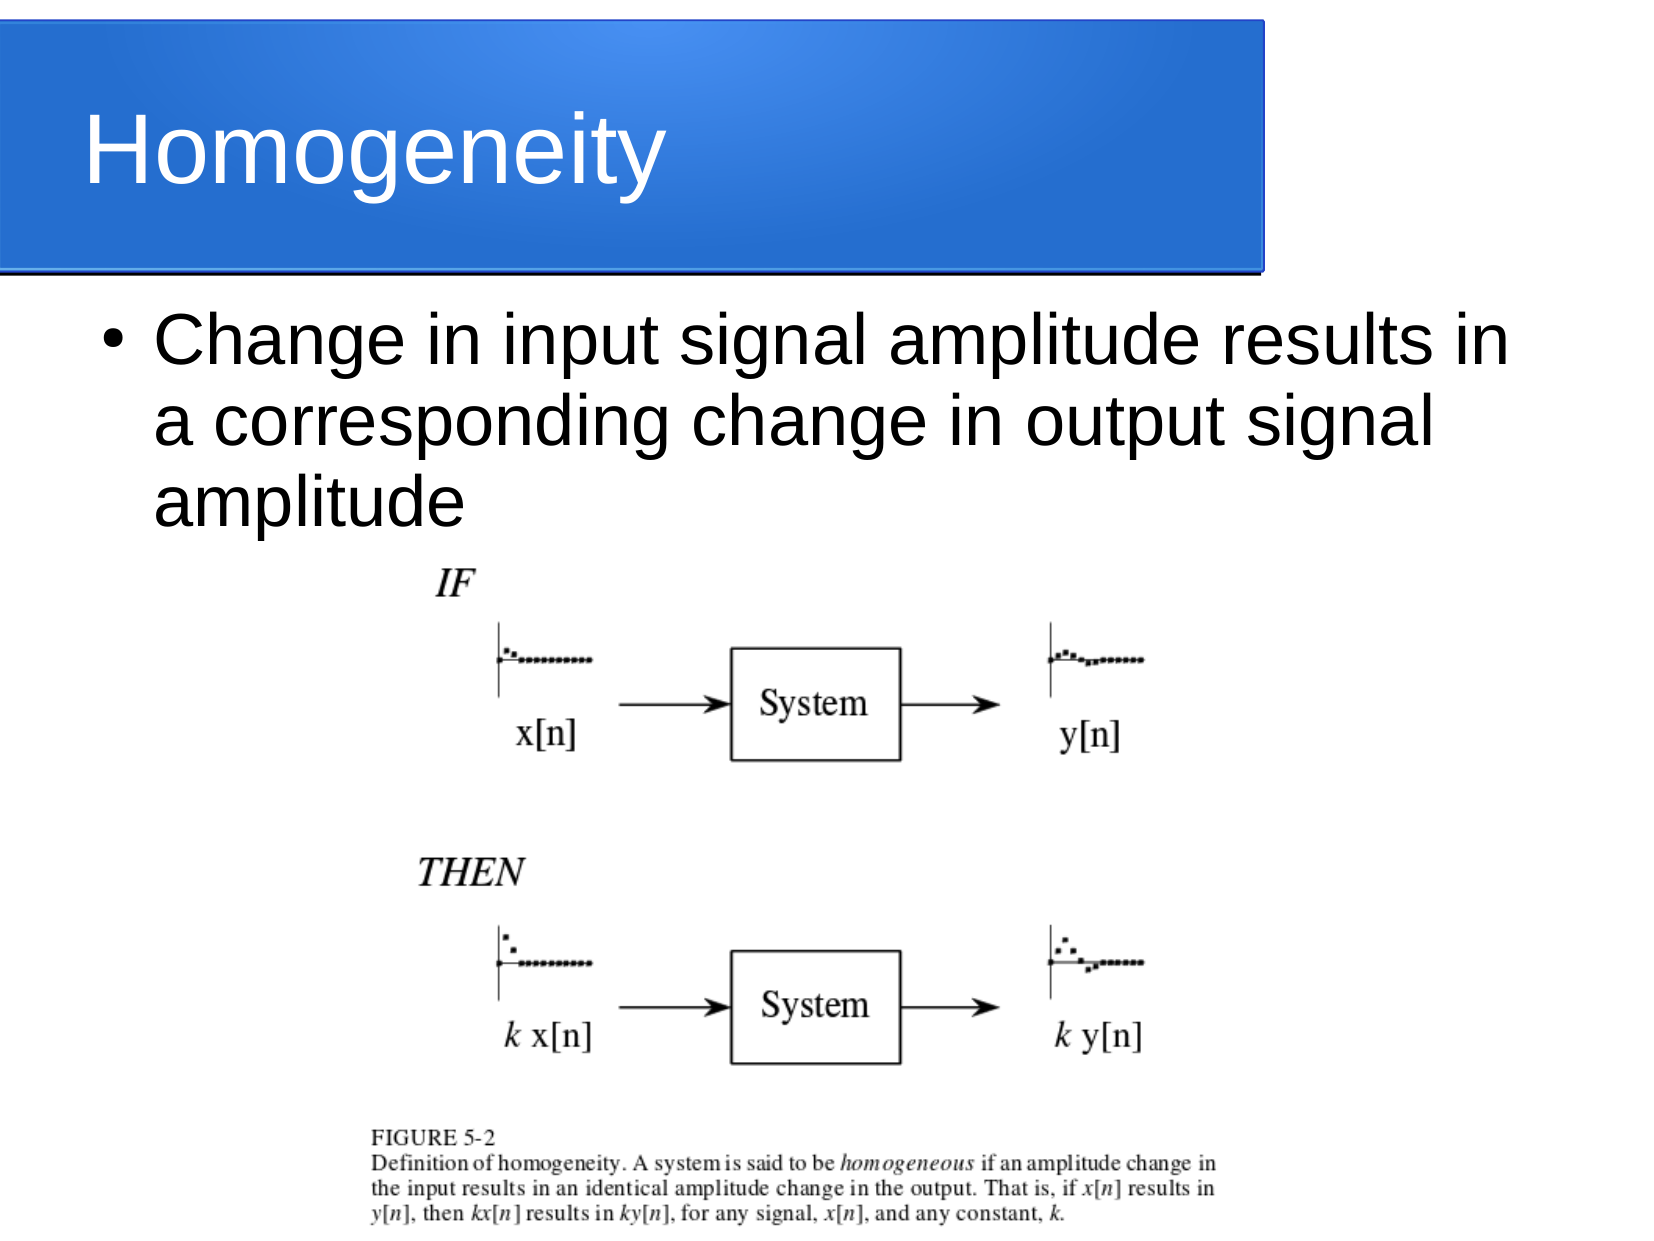

# Homogeneity
Change in input signal amplitude results in a corresponding change in output signal amplitude